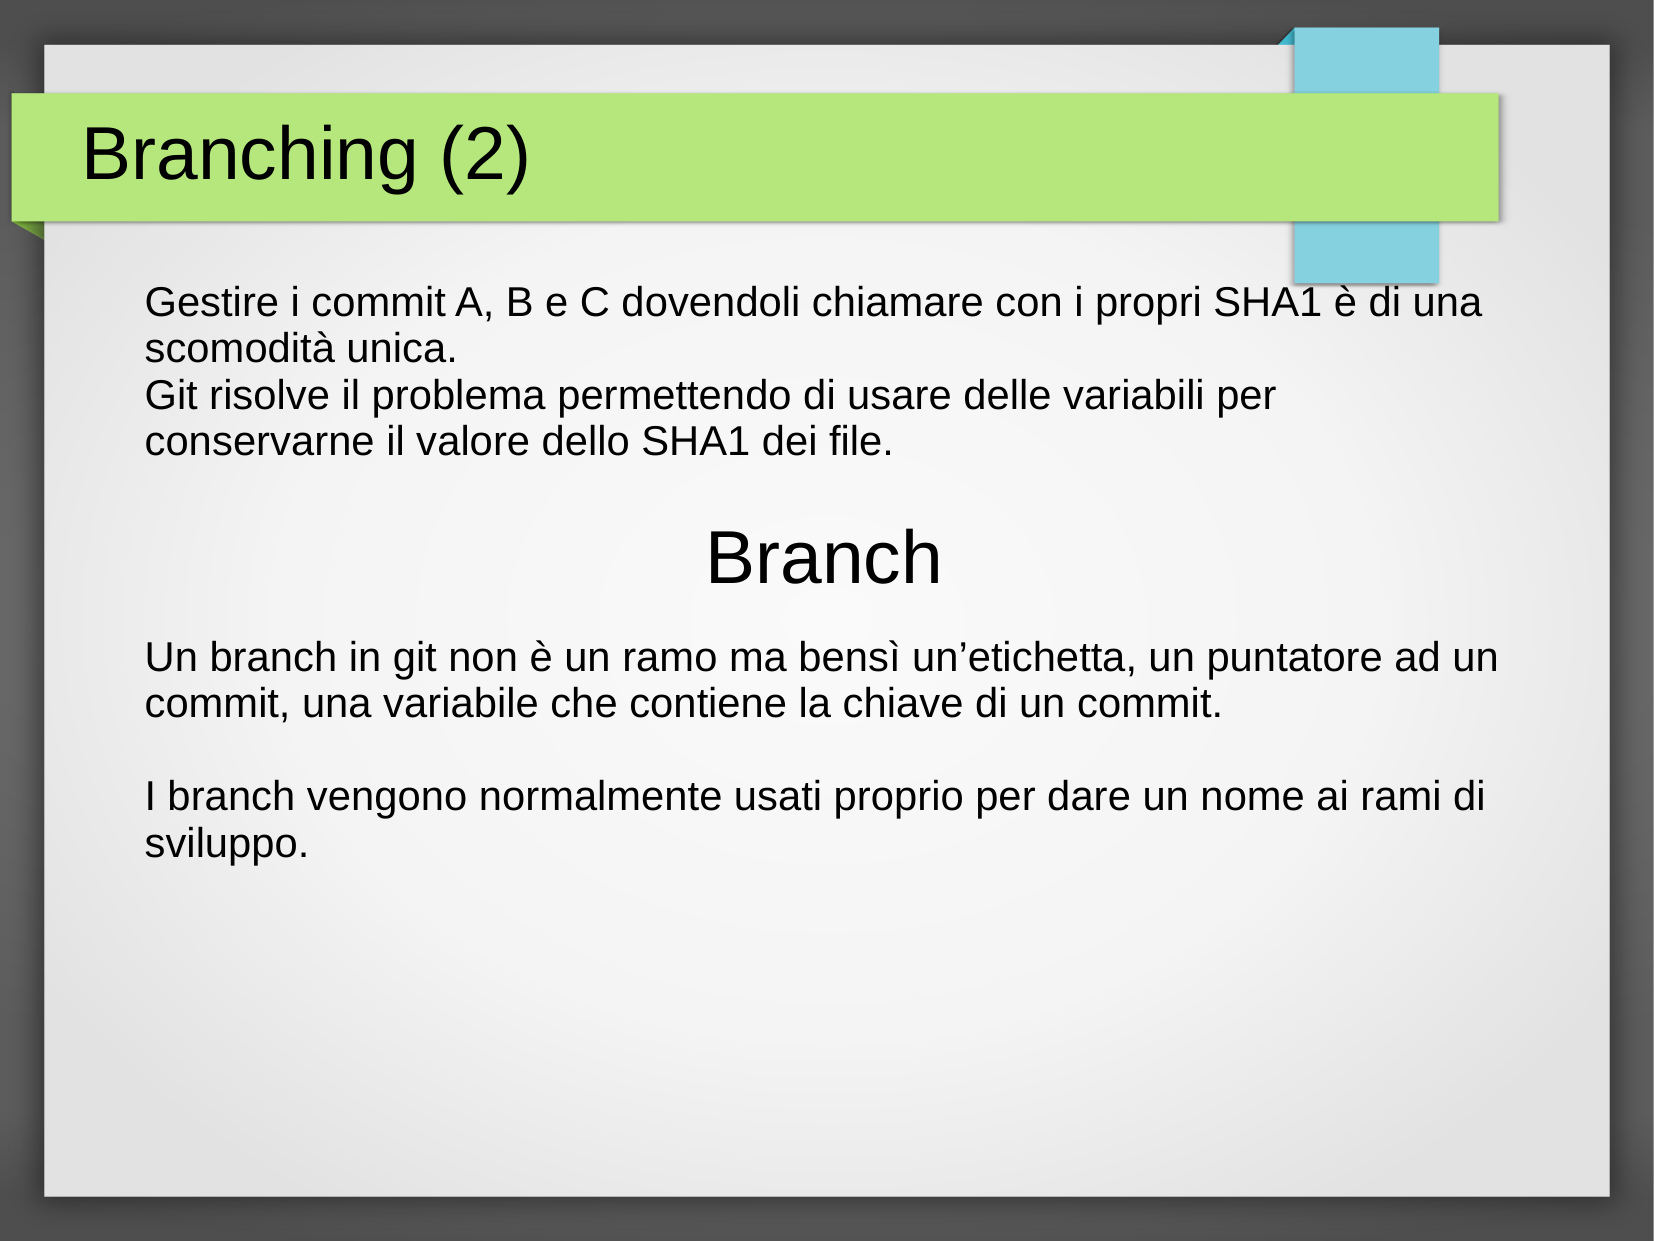

# Branching (2)
Gestire i commit A, B e C dovendoli chiamare con i propri SHA1 è di una scomodità unica.
Git risolve il problema permettendo di usare delle variabili per conservarne il valore dello SHA1 dei file.
Branch
Un branch in git non è un ramo ma bensì un’etichetta, un puntatore ad un commit, una variabile che contiene la chiave di un commit.
I branch vengono normalmente usati proprio per dare un nome ai rami di sviluppo.